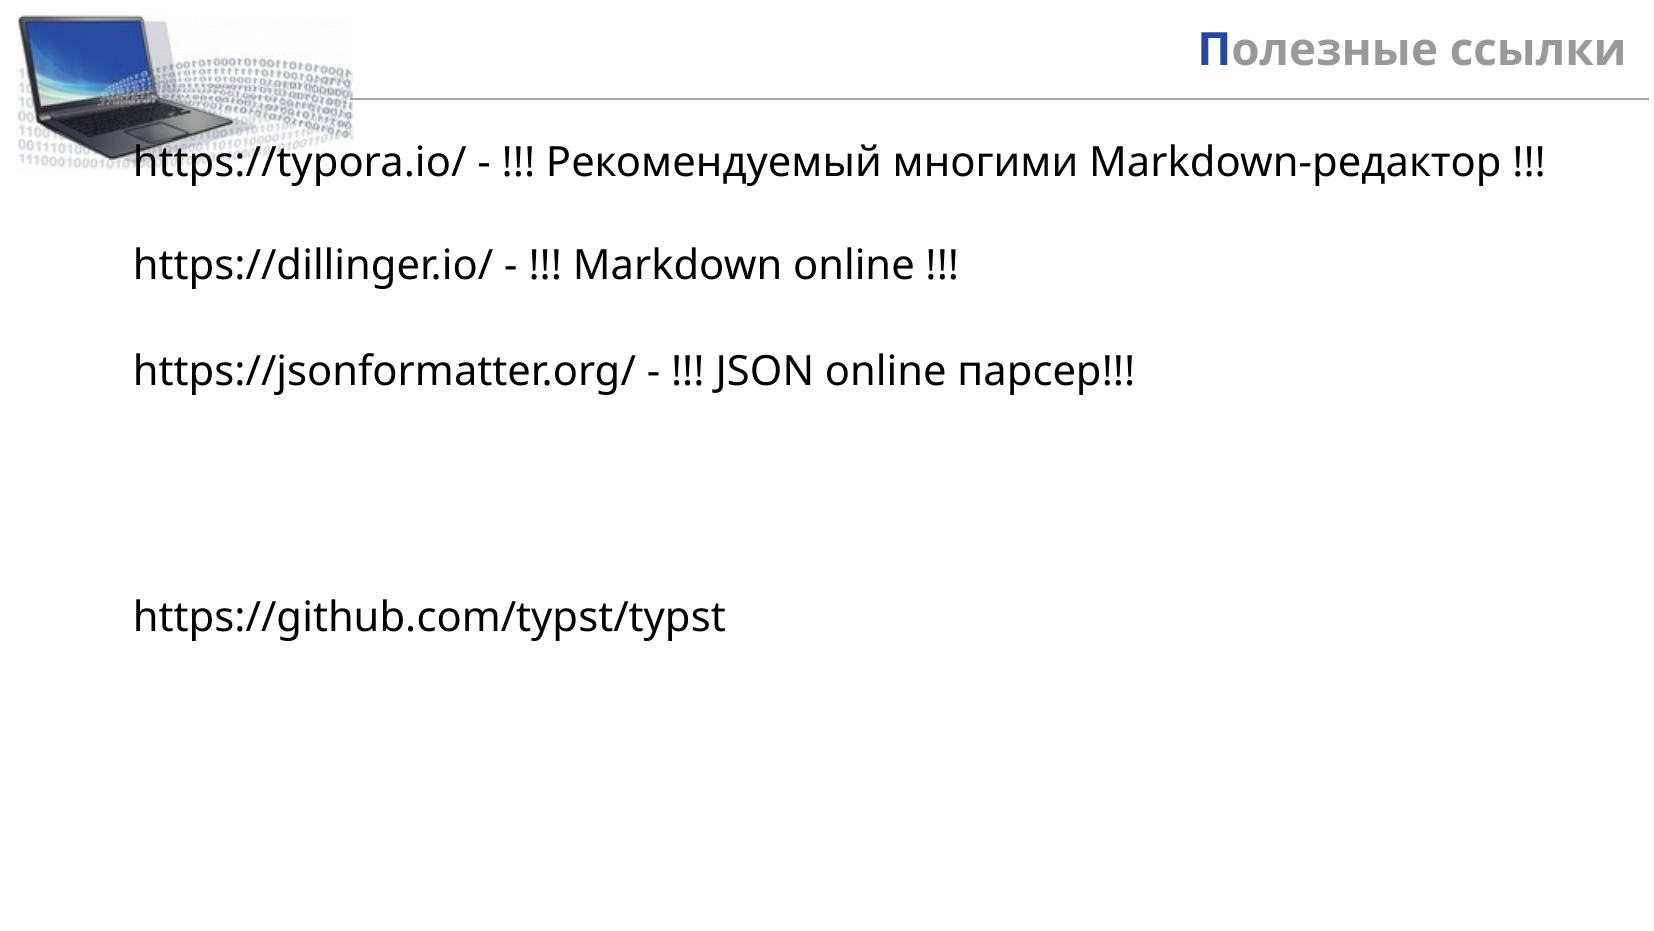

# Полезные ссылки
https://typora.io/ - !!! Рекомендуемый многими Markdown-редактор !!!
https://dillinger.io/ - !!! Markdown online !!!
https://jsonformatter.org/ - !!! JSON online парсер!!!
https://github.com/typst/typst